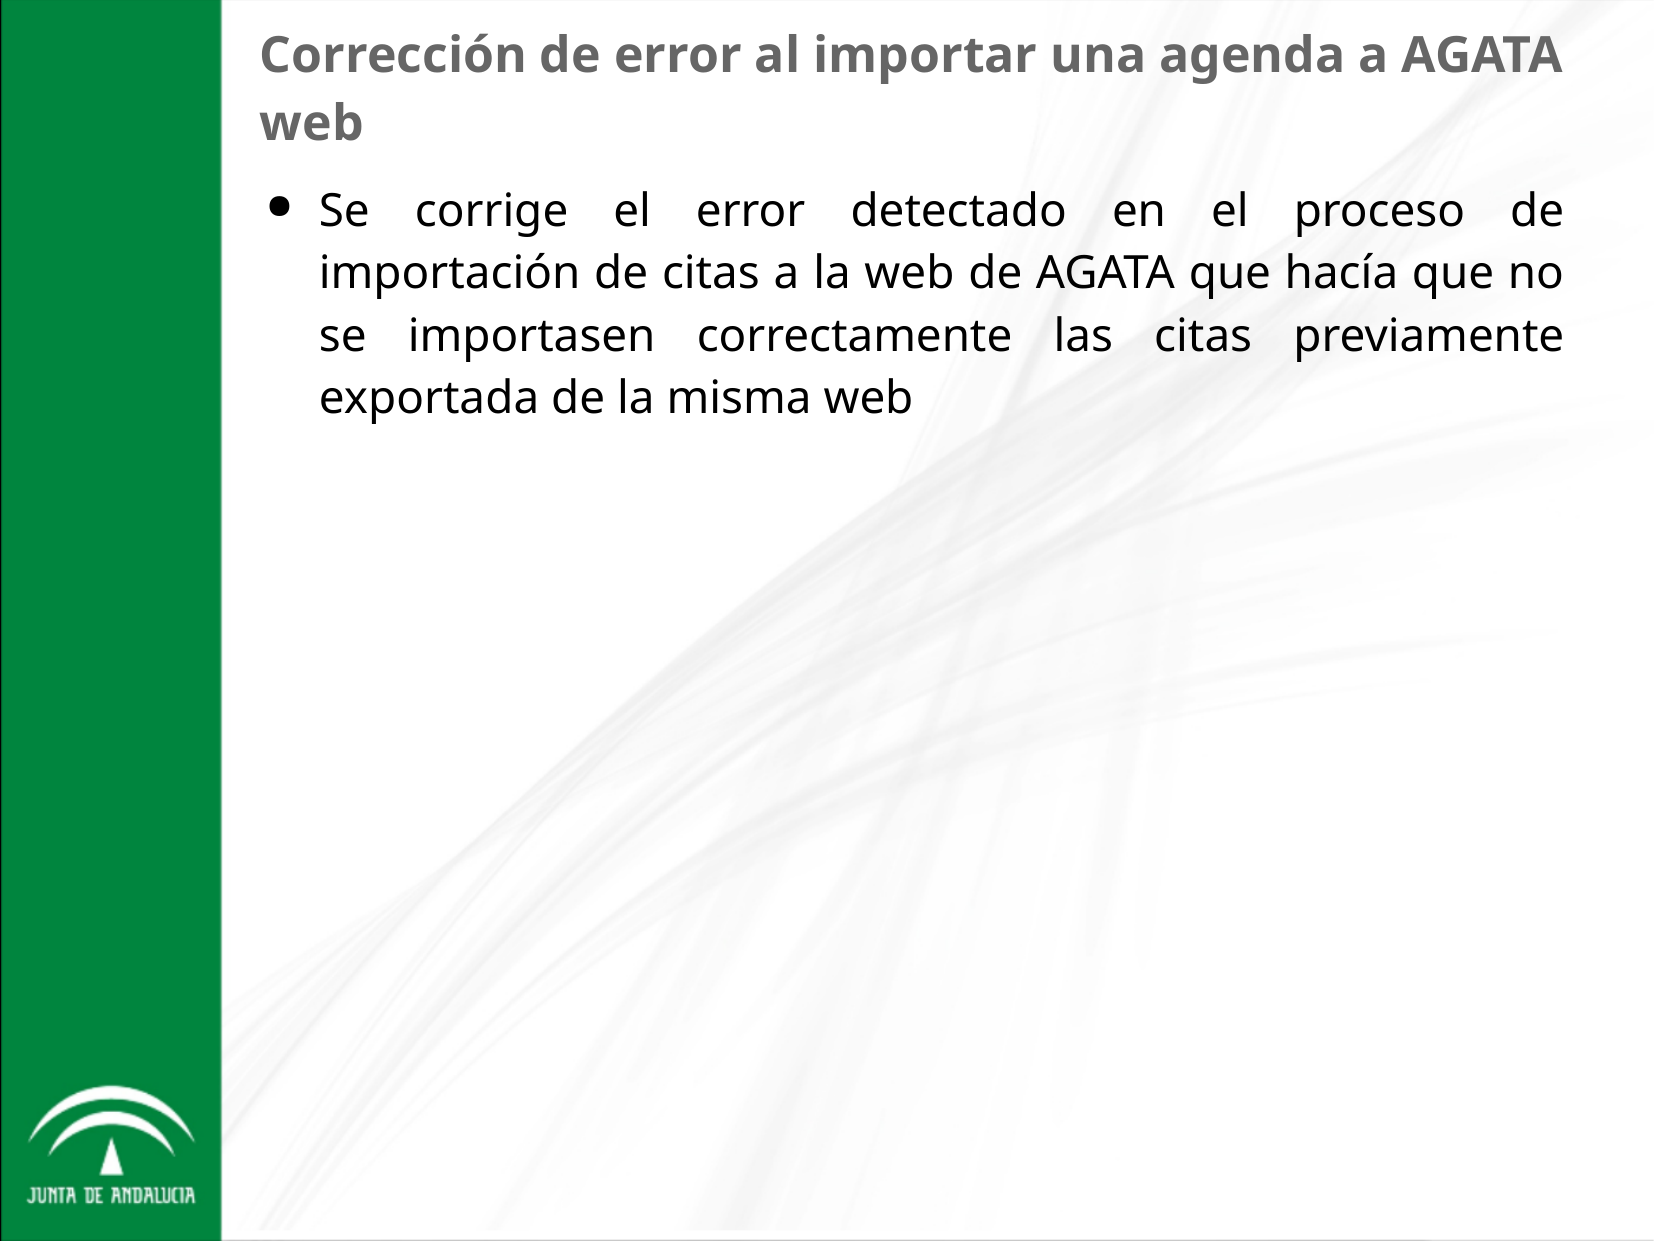

# Corrección de error al importar una agenda a AGATA web
Se corrige el error detectado en el proceso de importación de citas a la web de AGATA que hacía que no se importasen correctamente las citas previamente exportada de la misma web